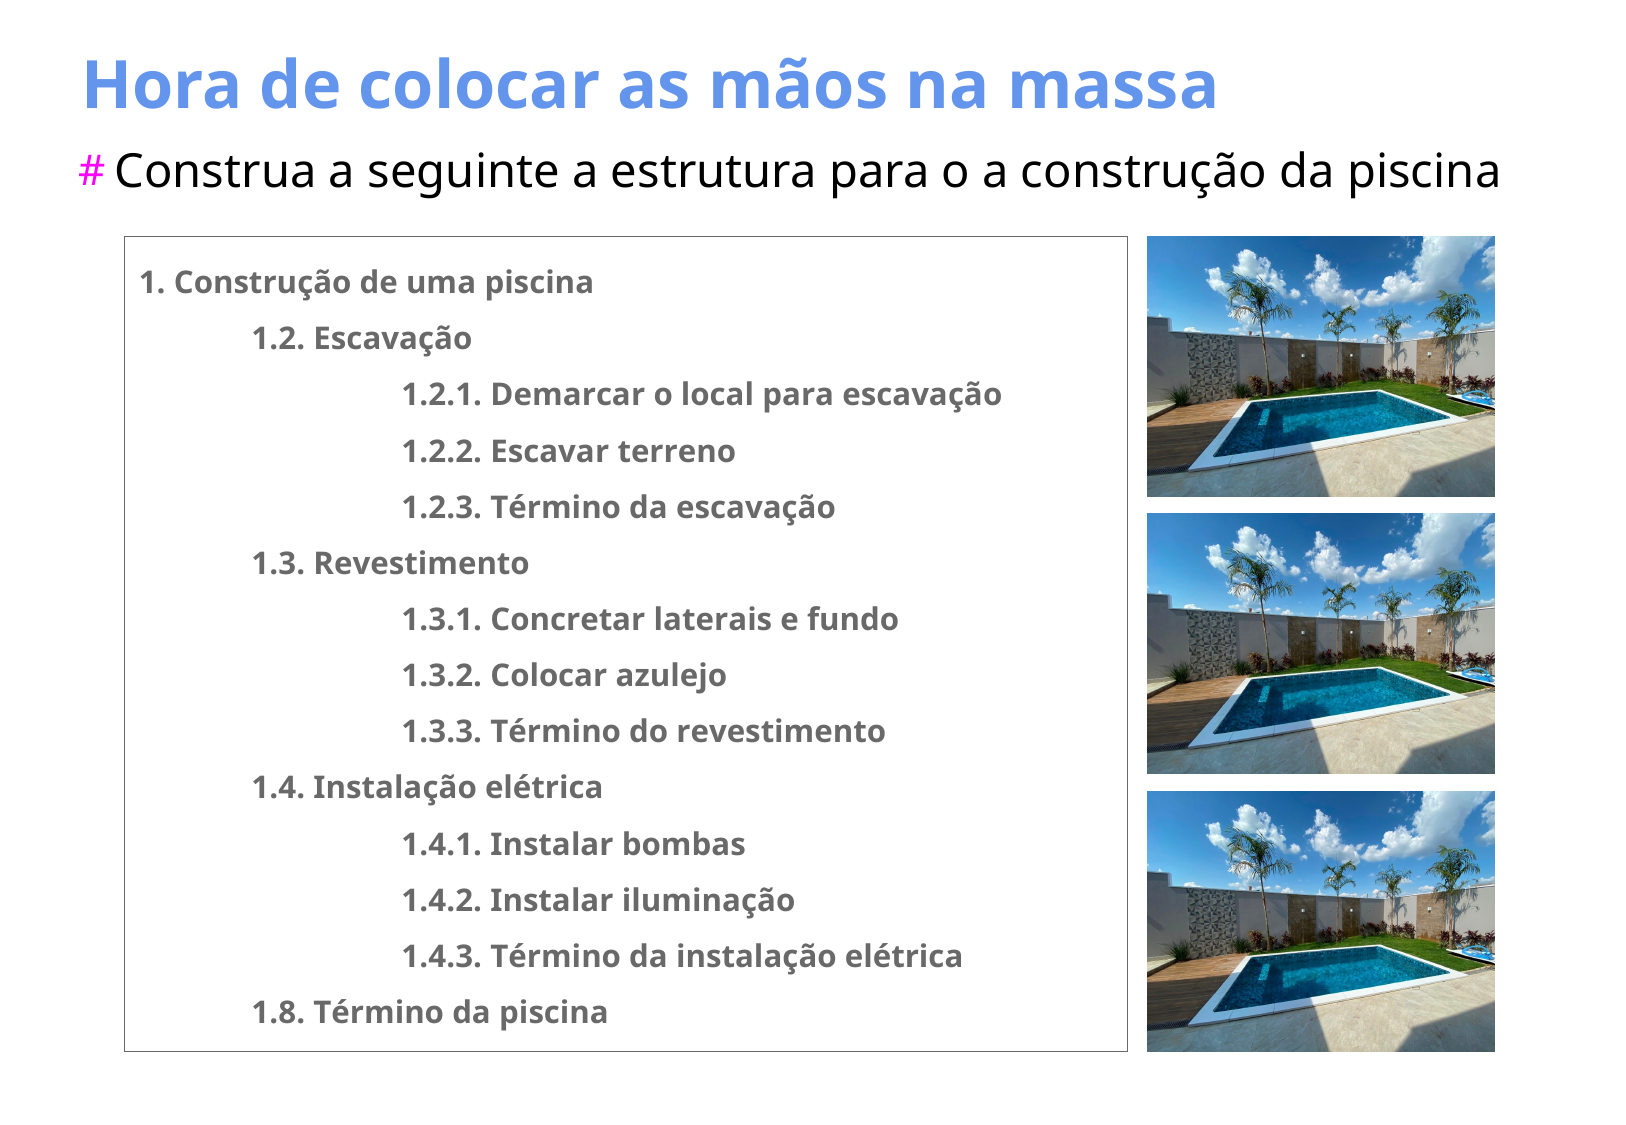

# Hora de colocar as mãos na massa
Construa a seguinte a estrutura para o a construção da piscina
1. Construção de uma piscina
	1.2. Escavação
		1.2.1. Demarcar o local para escavação
		1.2.2. Escavar terreno
		1.2.3. Término da escavação
	1.3. Revestimento
		1.3.1. Concretar laterais e fundo
		1.3.2. Colocar azulejo
		1.3.3. Término do revestimento
	1.4. Instalação elétrica
		1.4.1. Instalar bombas
		1.4.2. Instalar iluminação
		1.4.3. Término da instalação elétrica
	1.8. Término da piscina